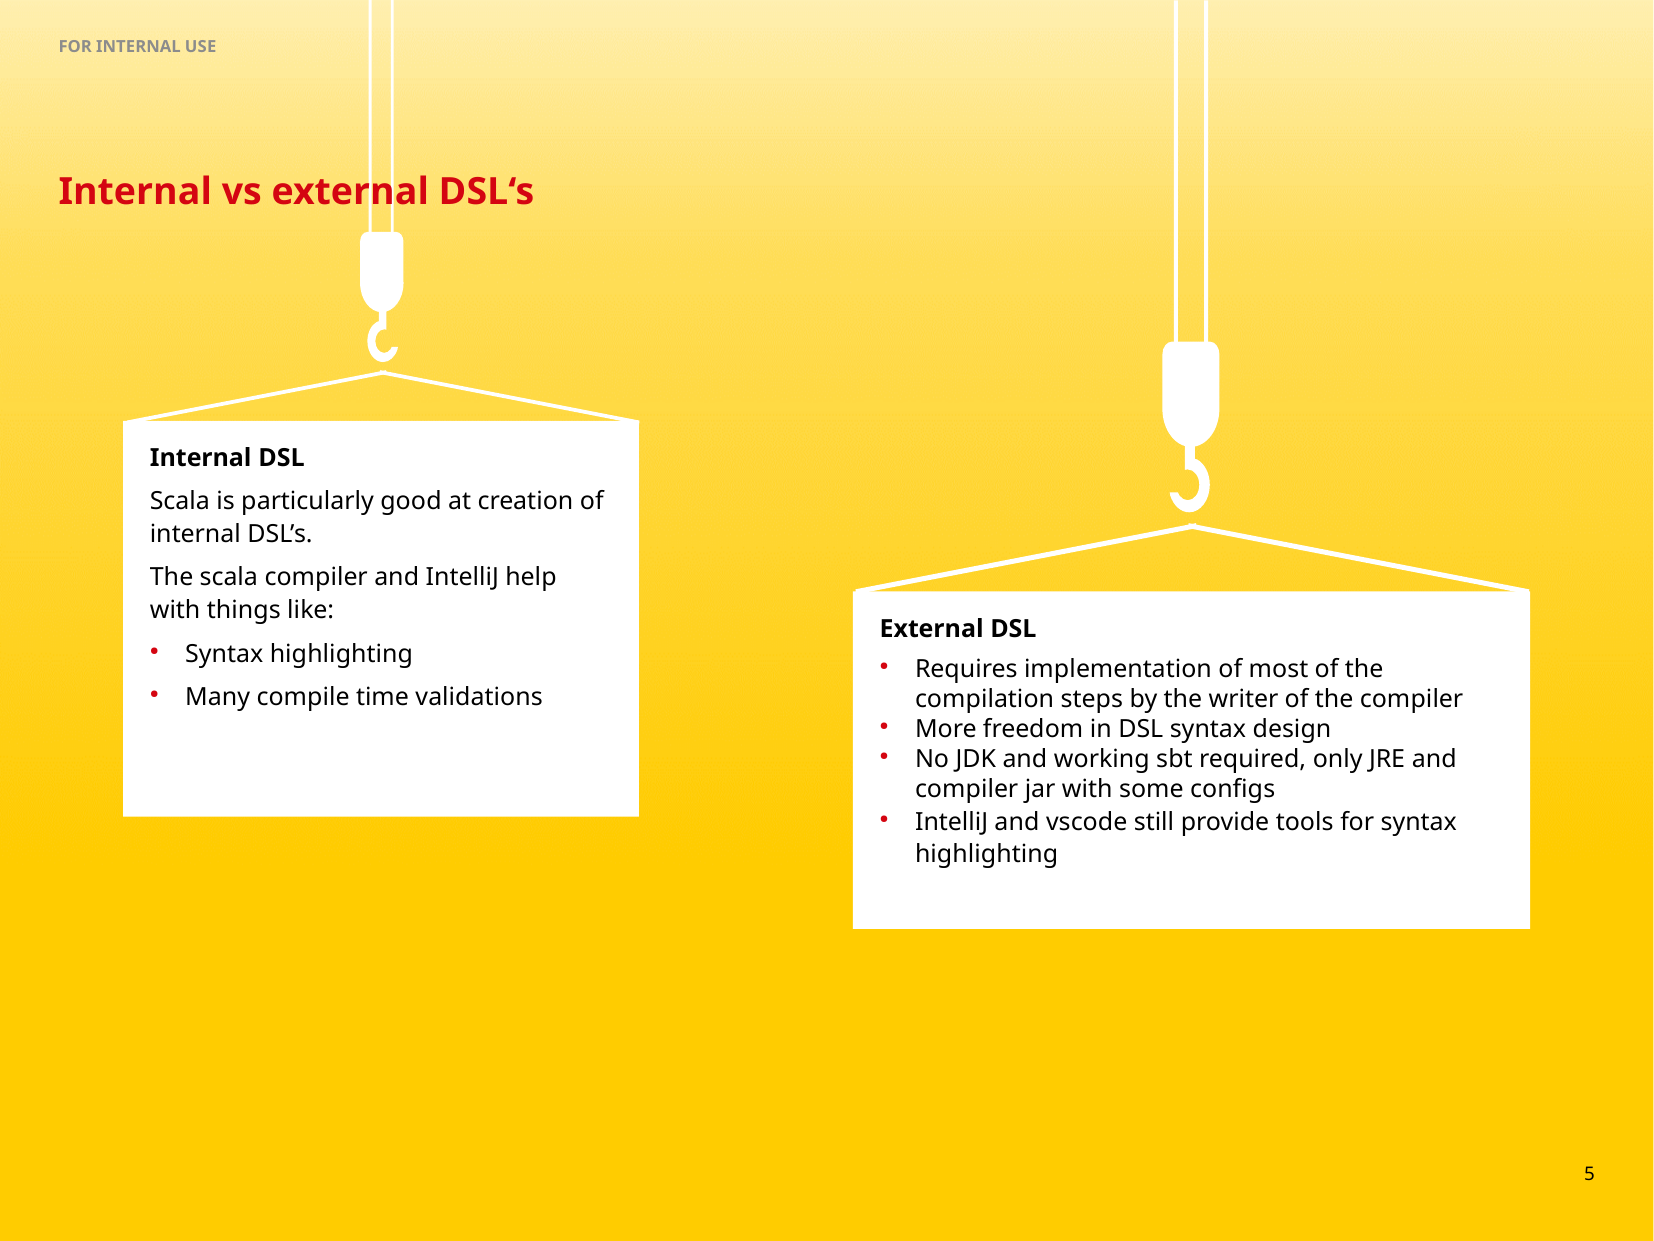

For internal use
# Internal vs external DSL‘s
Internal DSL
Scala is particularly good at creation of internal DSL’s.
The scala compiler and IntelliJ help with things like:
Syntax highlighting
Many compile time validations
External DSL
Requires implementation of most of the compilation steps by the writer of the compiler
More freedom in DSL syntax design
No JDK and working sbt required, only JRE and compiler jar with some configs
IntelliJ and vscode still provide tools for syntax highlighting